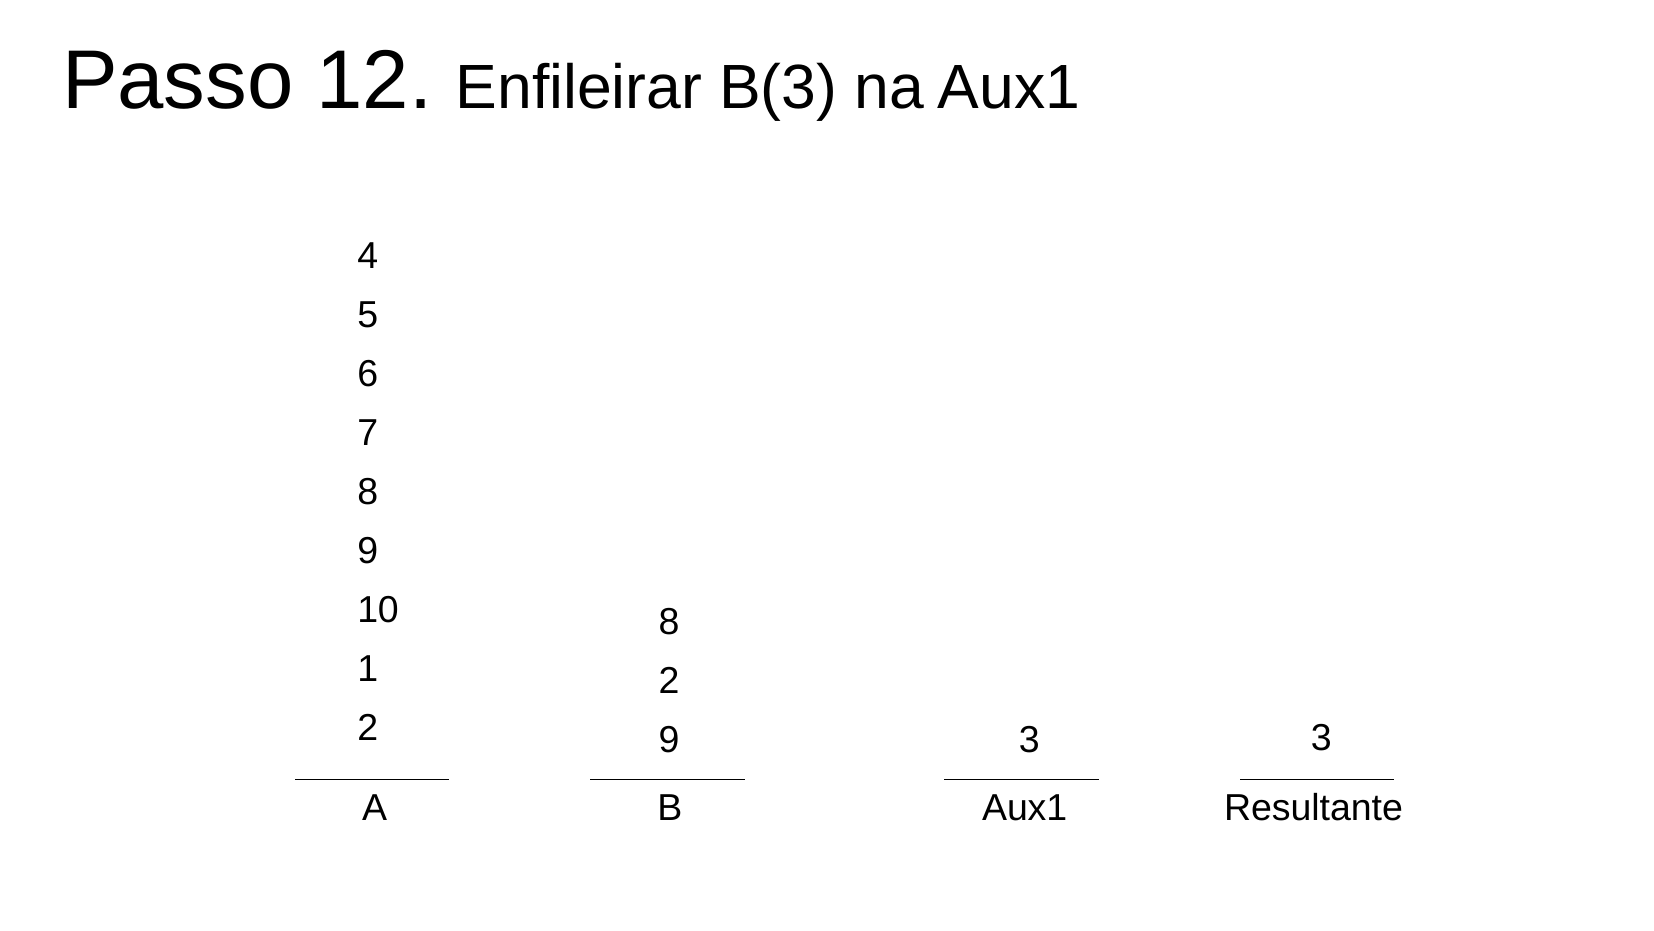

Passo 12. Enfileirar B(3) na Aux1
4
5
6
7
8
9
10
8
1
2
2
3
9
3
A
B
Aux1
Resultante